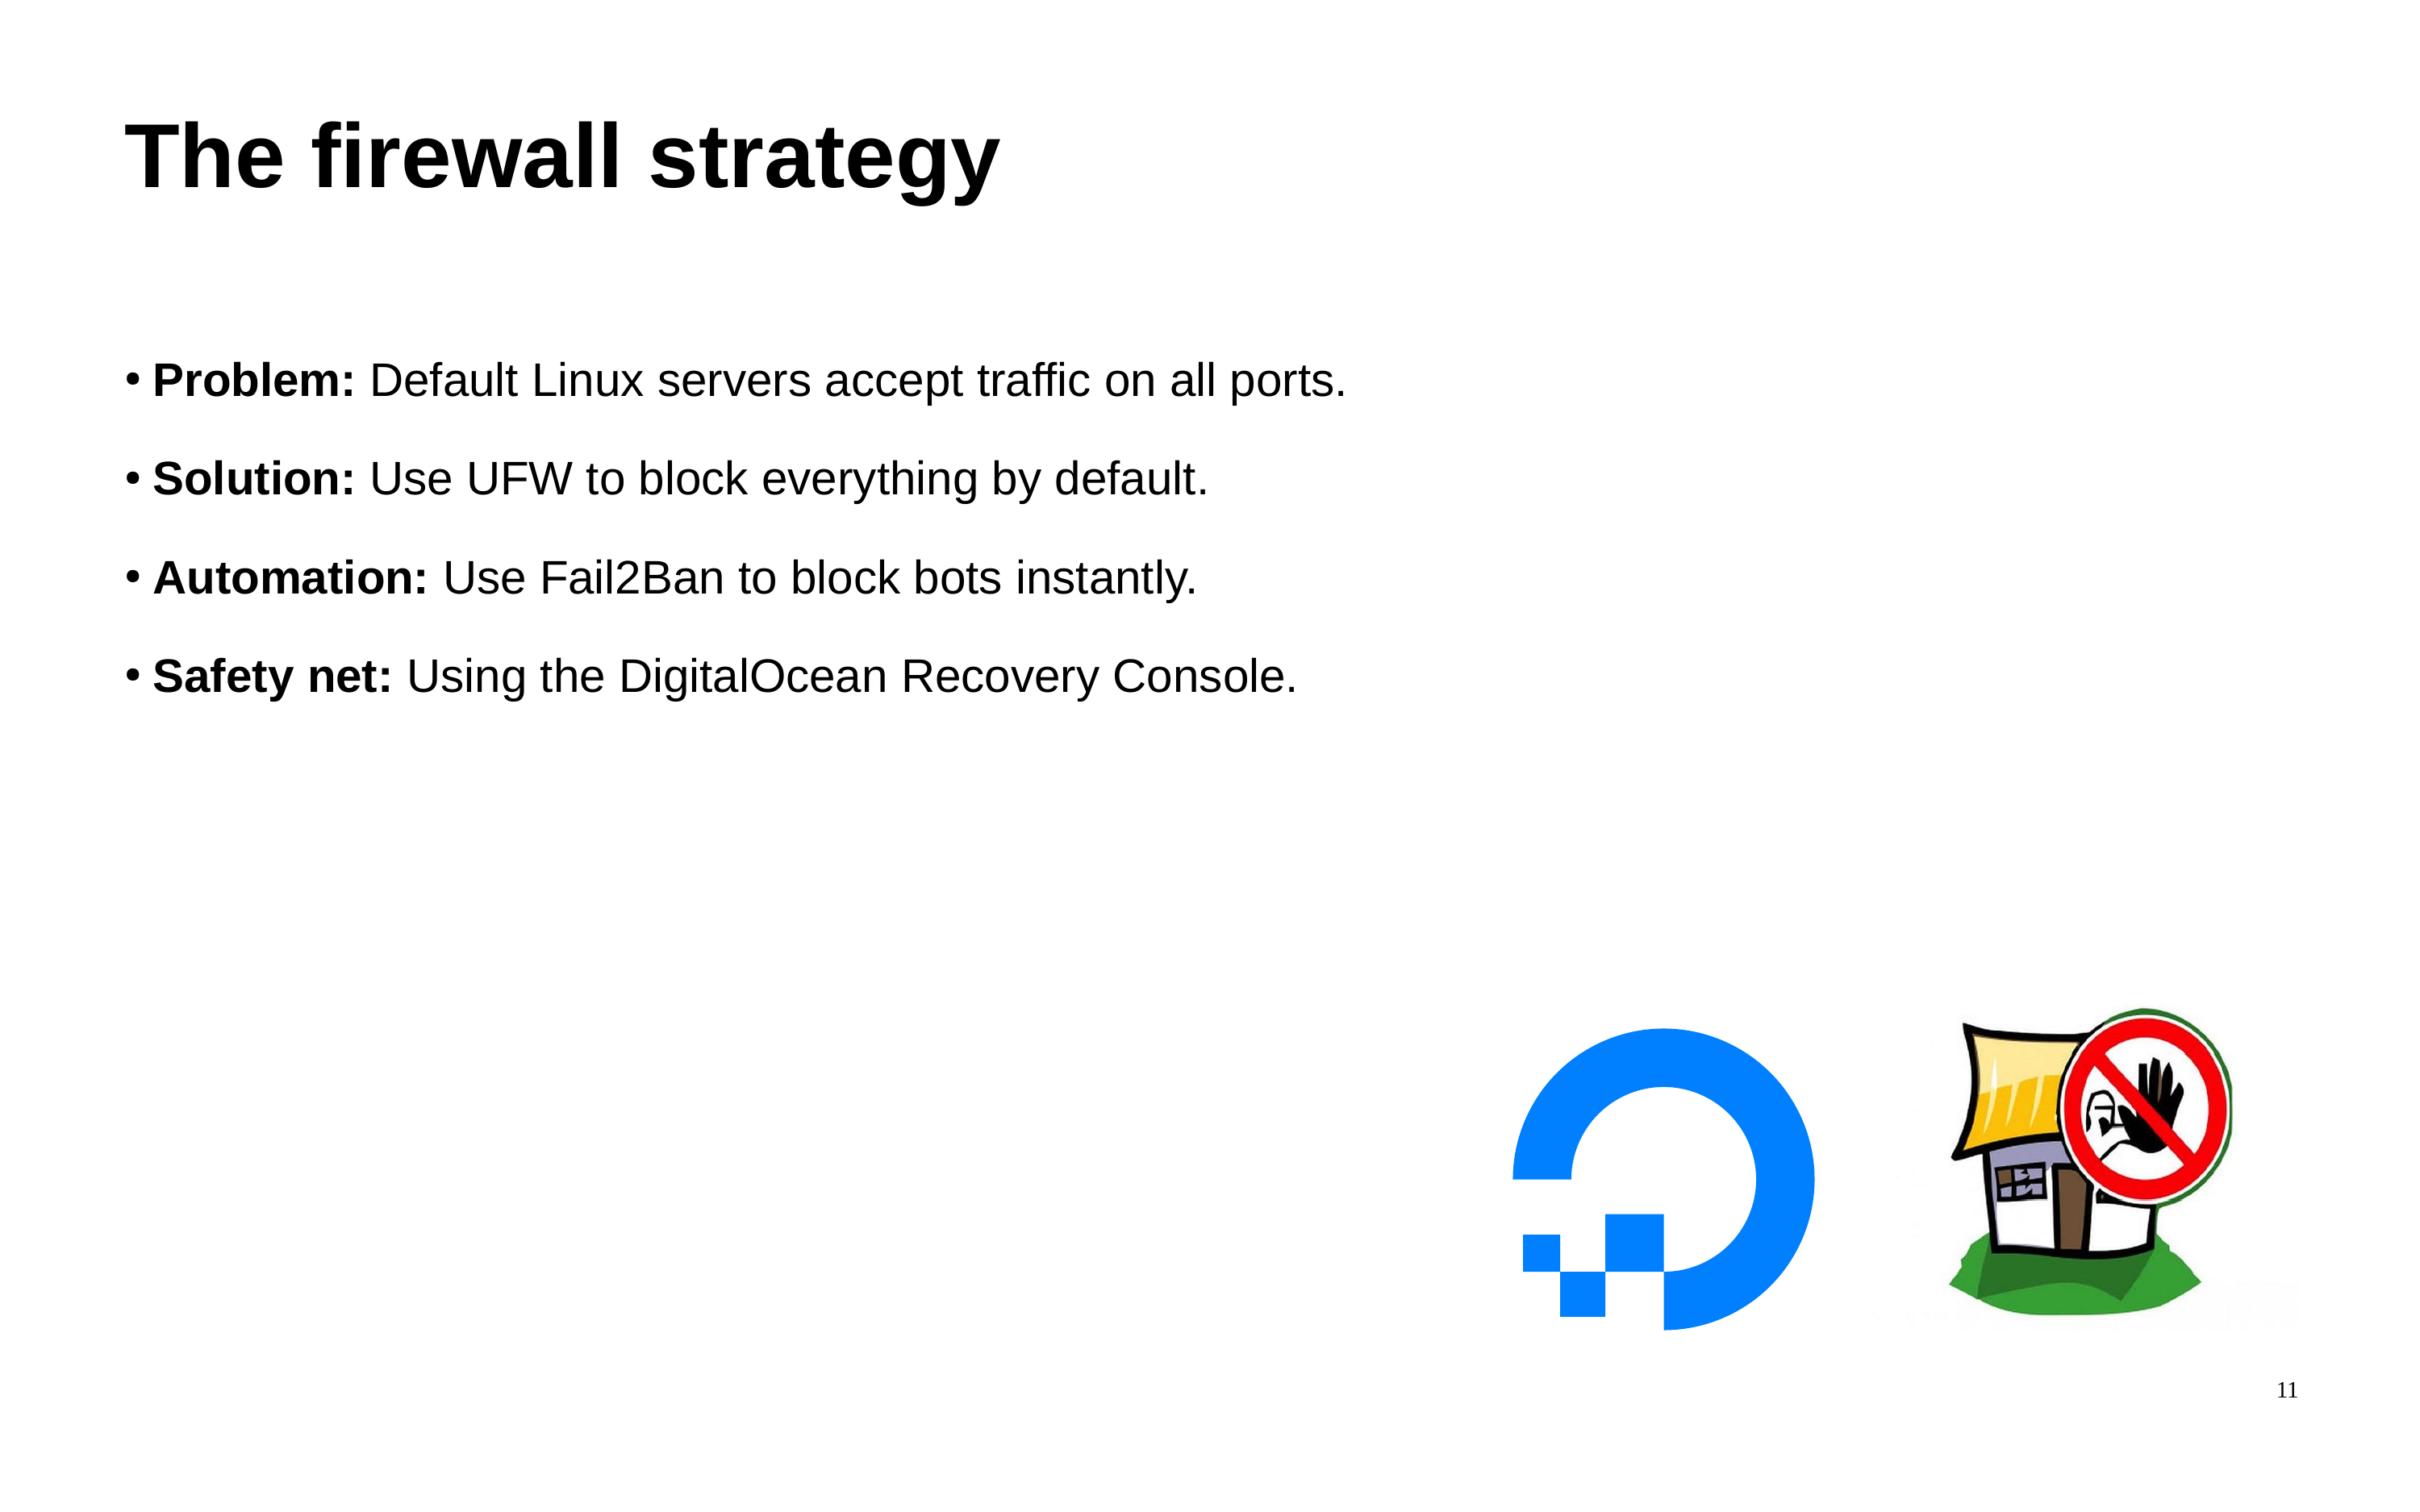

The firewall strategy
Problem: Default Linux servers accept traffic on all ports.
Solution: Use UFW to block everything by default.
Automation: Use Fail2Ban to block bots instantly.
Safety net: Using the DigitalOcean Recovery Console.
11